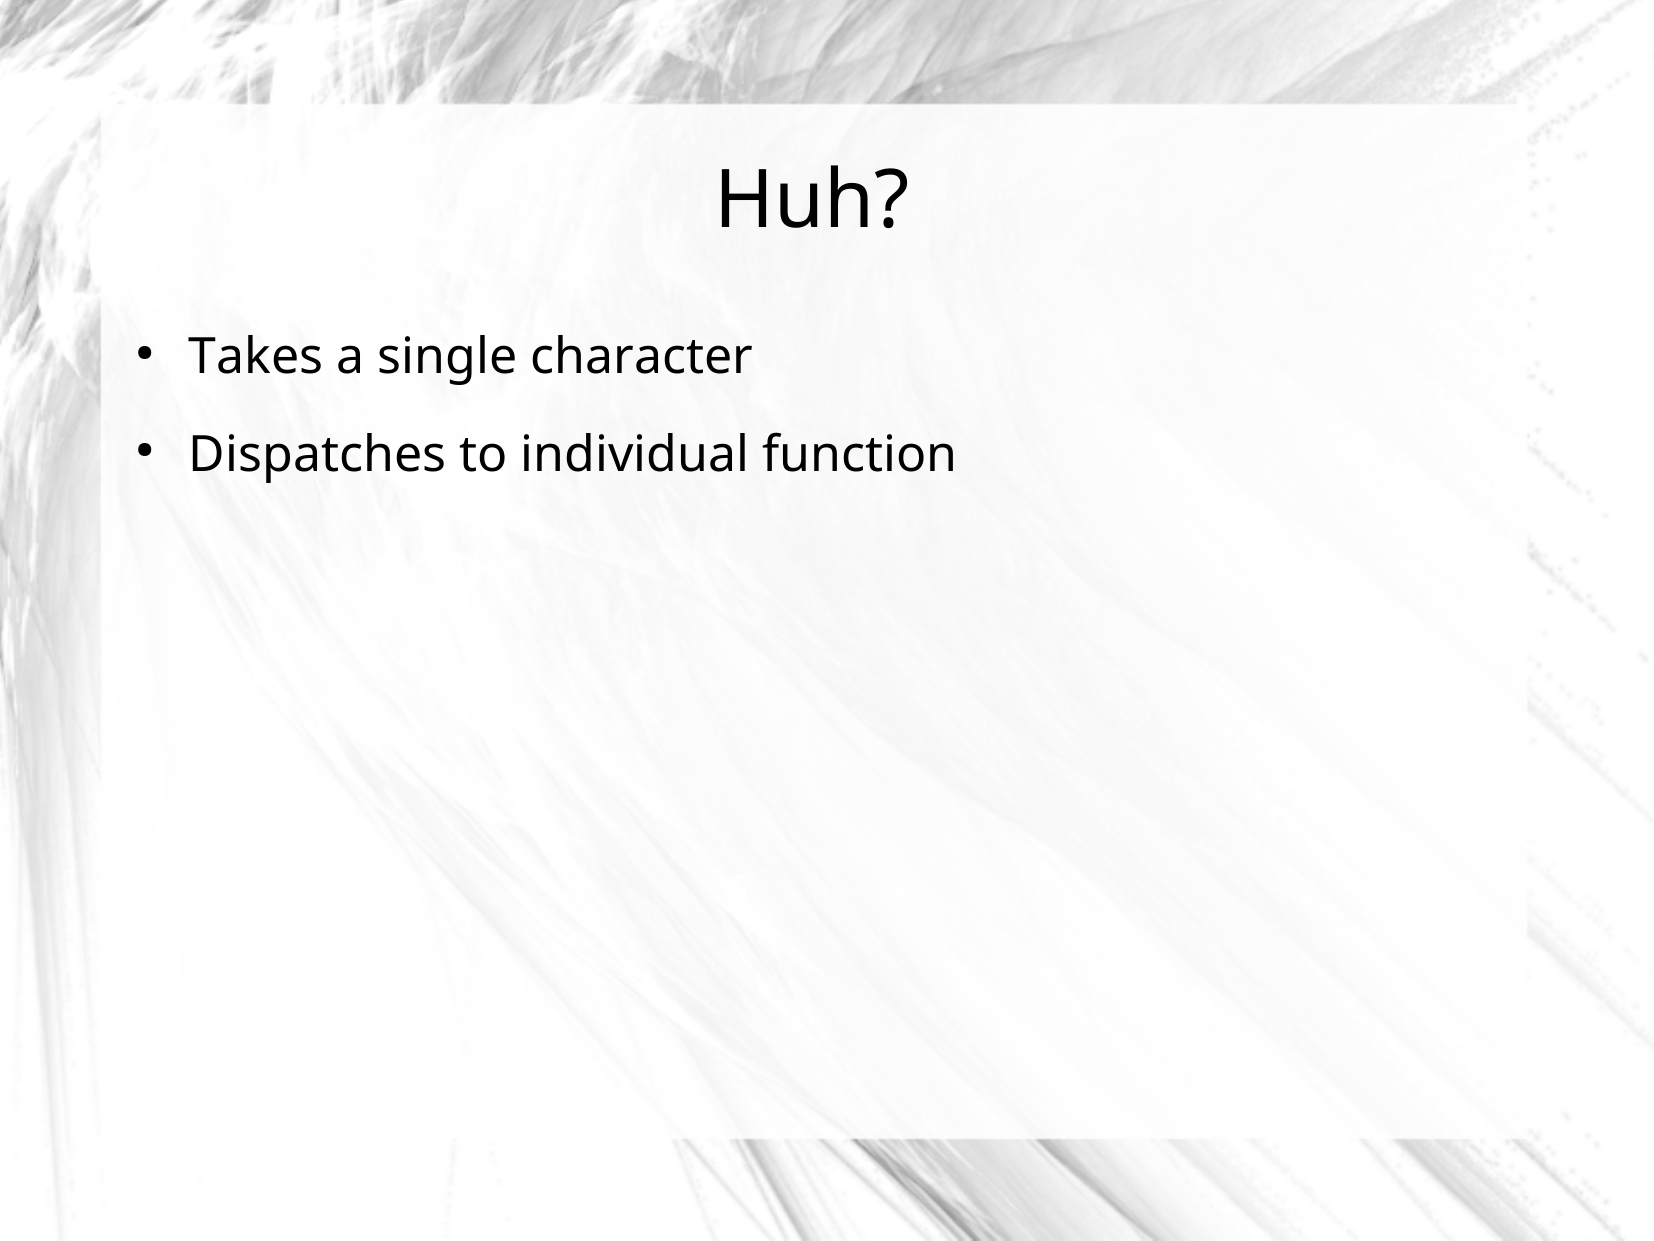

# Huh?
Takes a single character
Dispatches to individual function